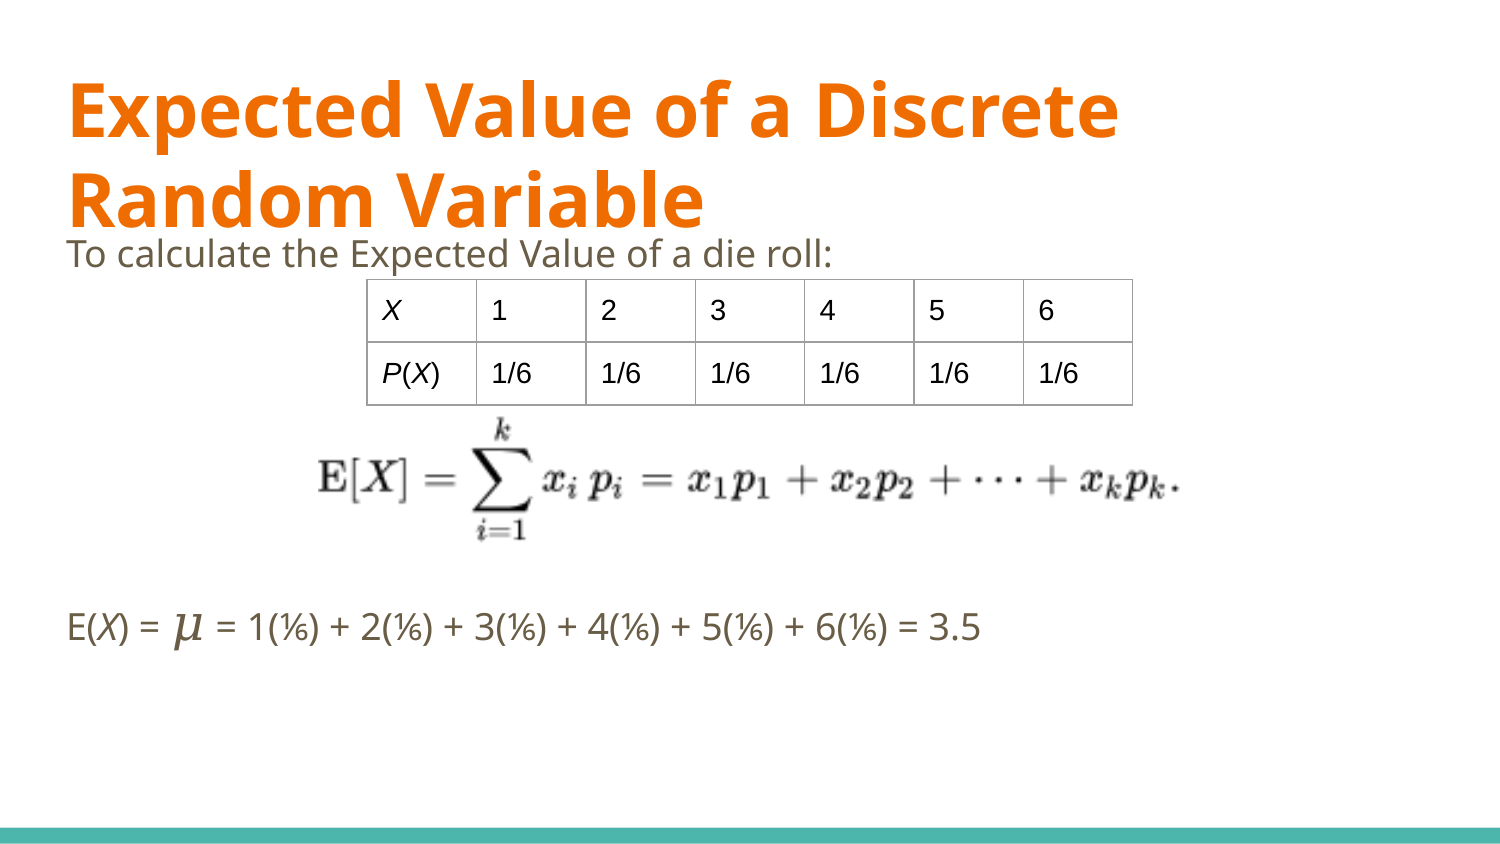

# Expected Value of a Discrete Random Variable
To calculate the Expected Value of a die roll:
E(X) = 𝜇 = 1(⅙) + 2(⅙) + 3(⅙) + 4(⅙) + 5(⅙) + 6(⅙) = 3.5
| X | 1 | 2 | 3 | 4 | 5 | 6 |
| --- | --- | --- | --- | --- | --- | --- |
| P(X) | 1/6 | 1/6 | 1/6 | 1/6 | 1/6 | 1/6 |